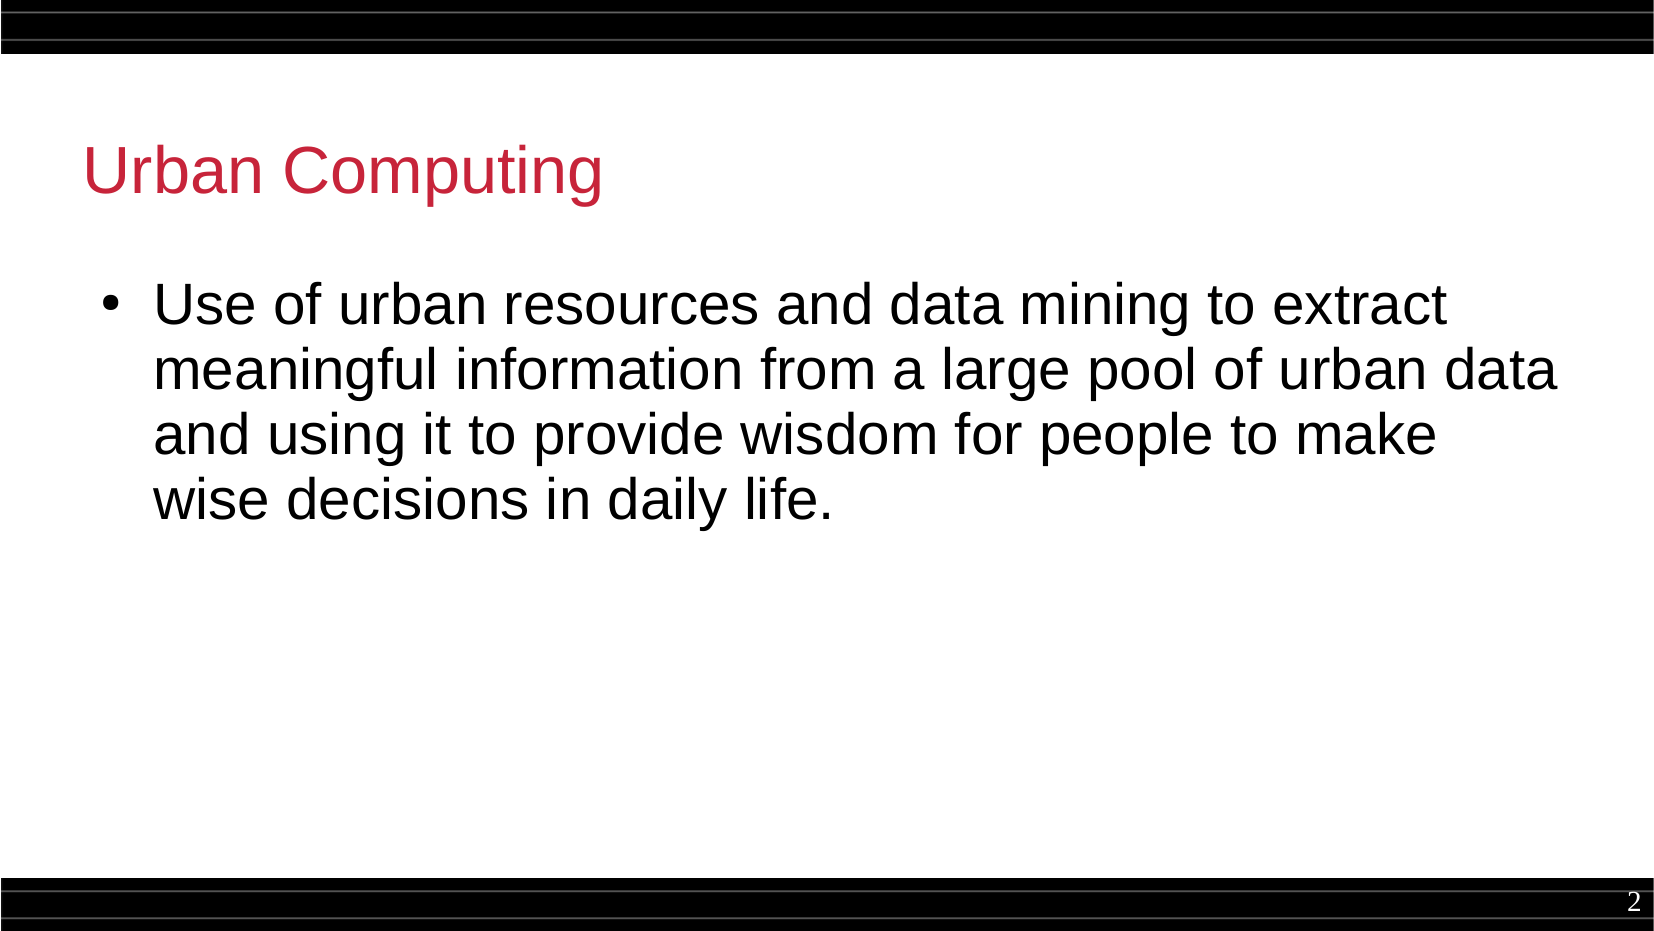

# Urban Computing
Use of urban resources and data mining to extract meaningful information from a large pool of urban data and using it to provide wisdom for people to make wise decisions in daily life.